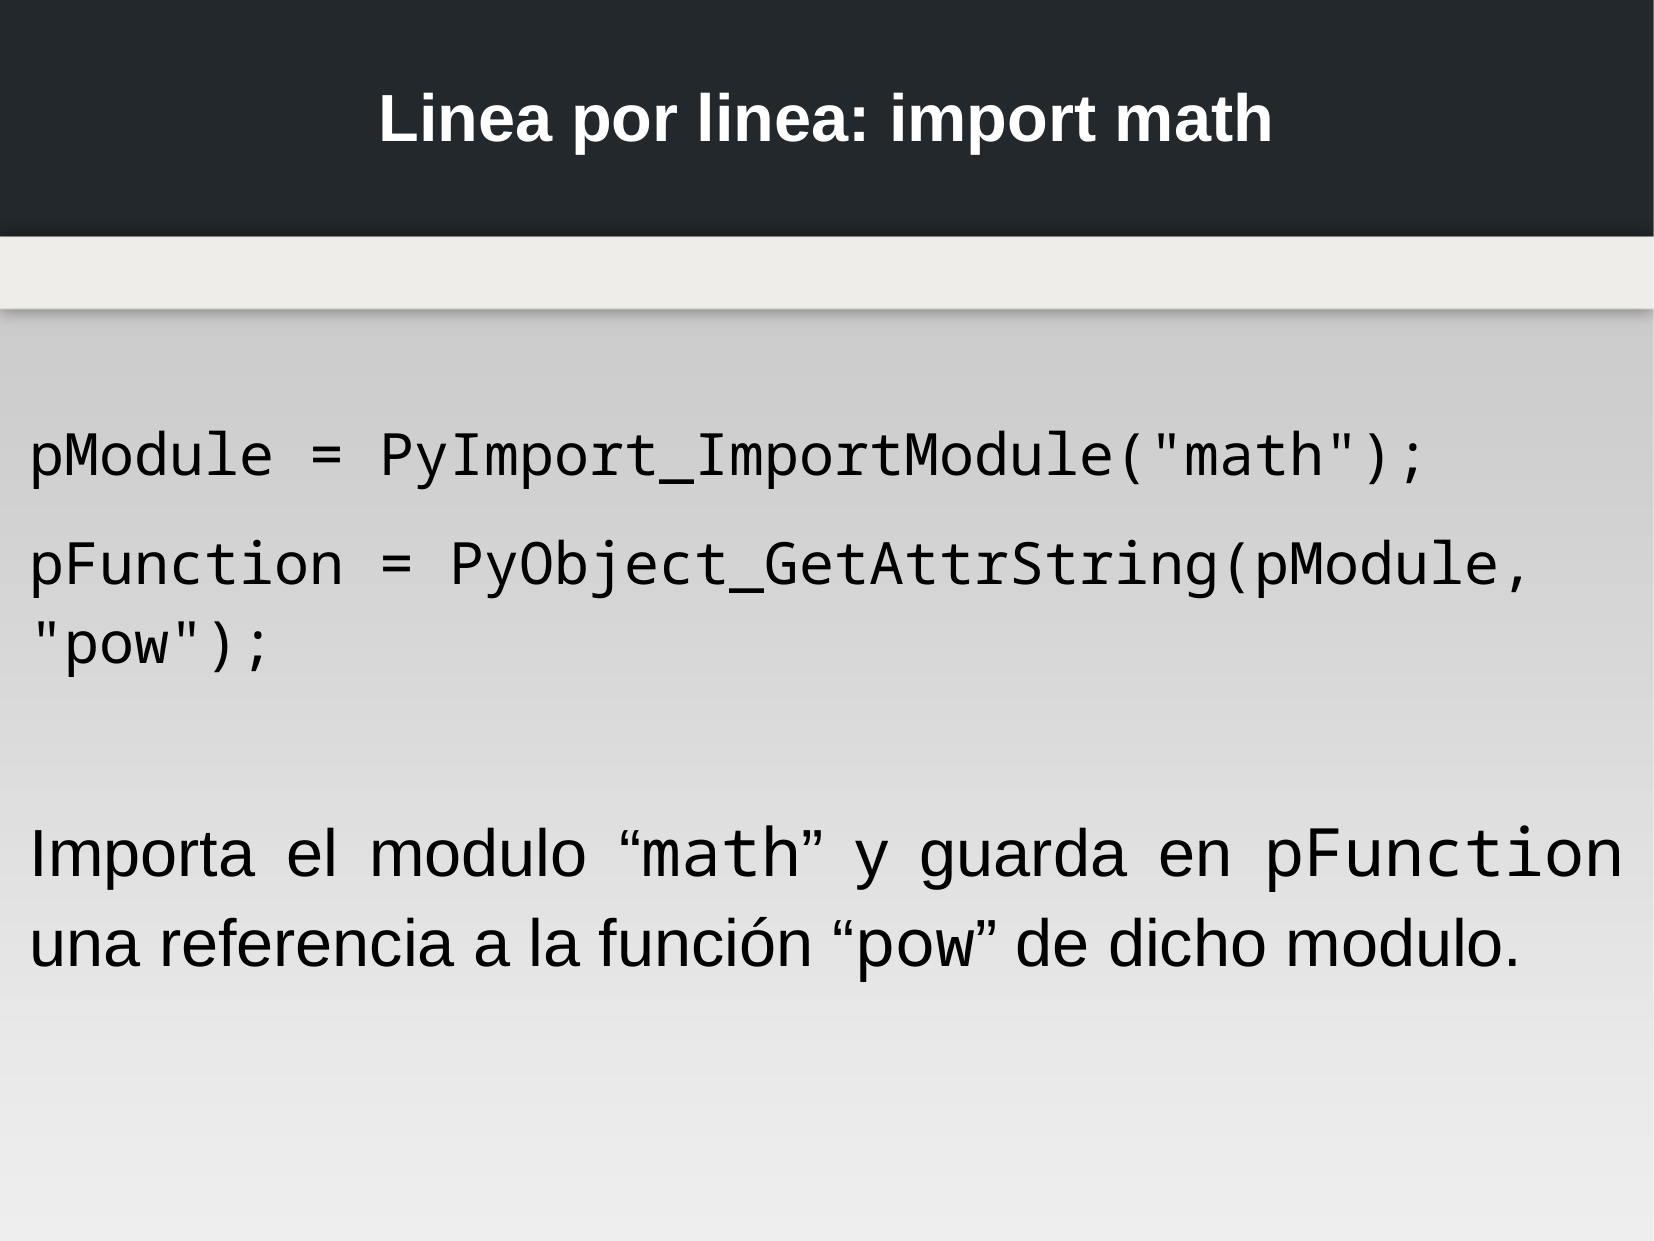

# Linea por linea: import math
pModule = PyImport_ImportModule("math");
pFunction = PyObject_GetAttrString(pModule, "pow");
Importa el modulo “math” y guarda en pFunction una referencia a la función “pow” de dicho modulo.